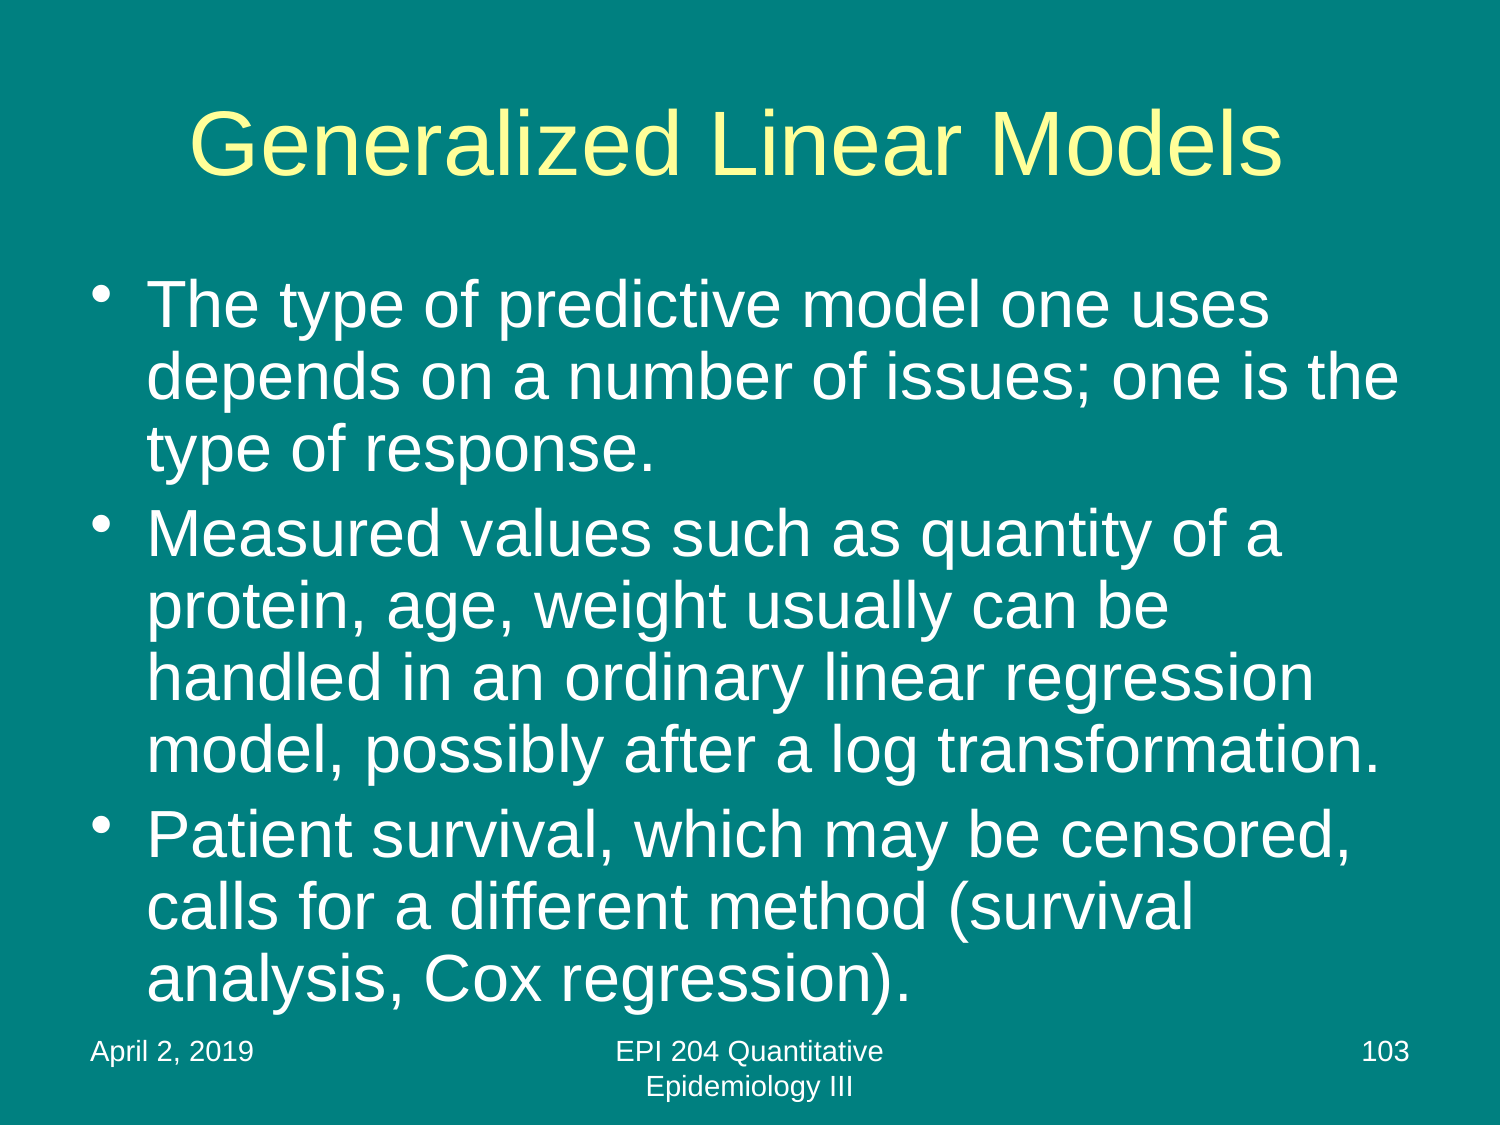

# Generalized Linear Models
The type of predictive model one uses depends on a number of issues; one is the type of response.
Measured values such as quantity of a protein, age, weight usually can be handled in an ordinary linear regression model, possibly after a log transformation.
Patient survival, which may be censored, calls for a different method (survival analysis, Cox regression).
April 2, 2019
EPI 204 Quantitative Epidemiology III